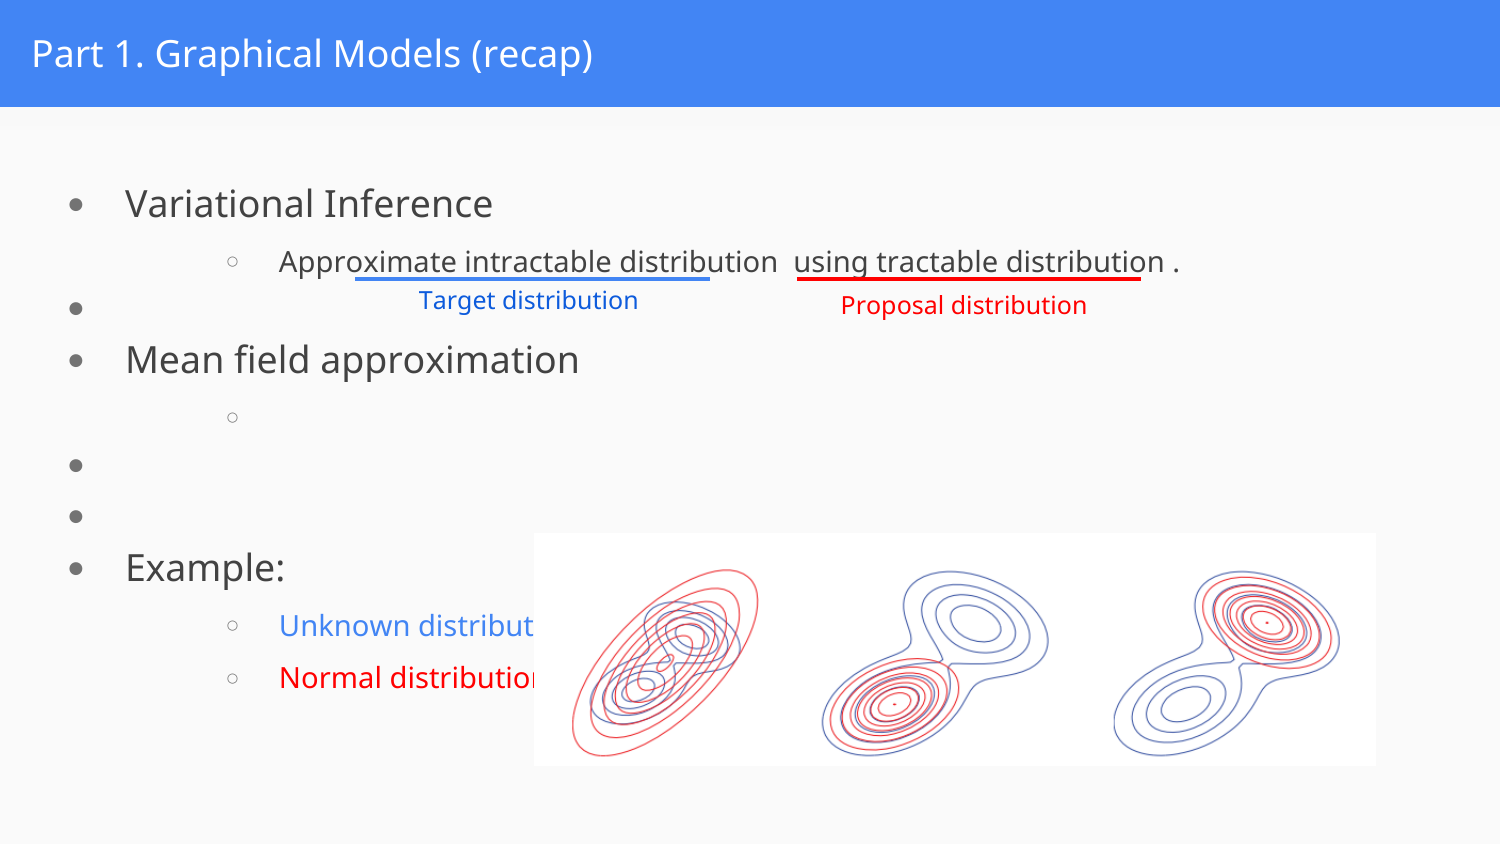

# Part 1. Graphical Models (recap)
Variational Inference
Approximate intractable distribution using tractable distribution .
Mean field approximation
Example:
Unknown distribution
Normal distribution
Target distribution
Proposal distribution